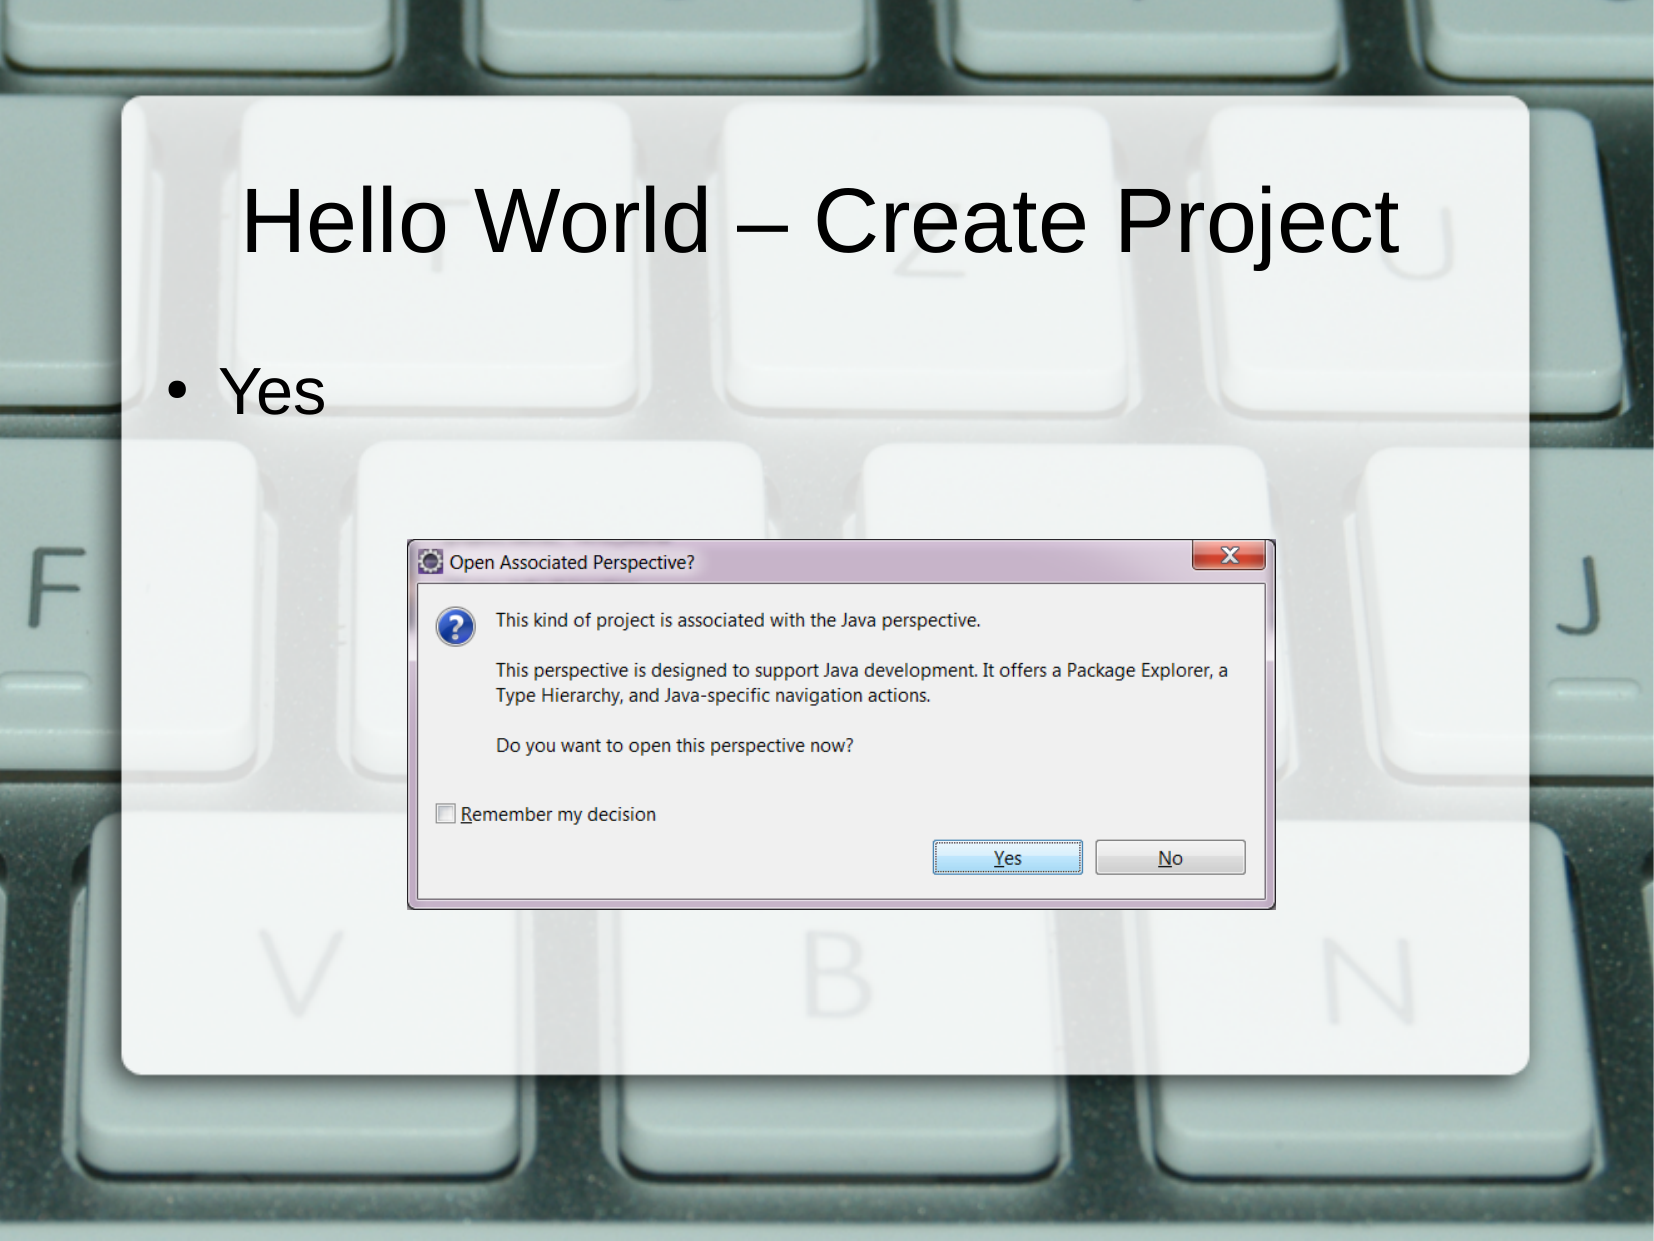

# Hello World – Create Project
Yes